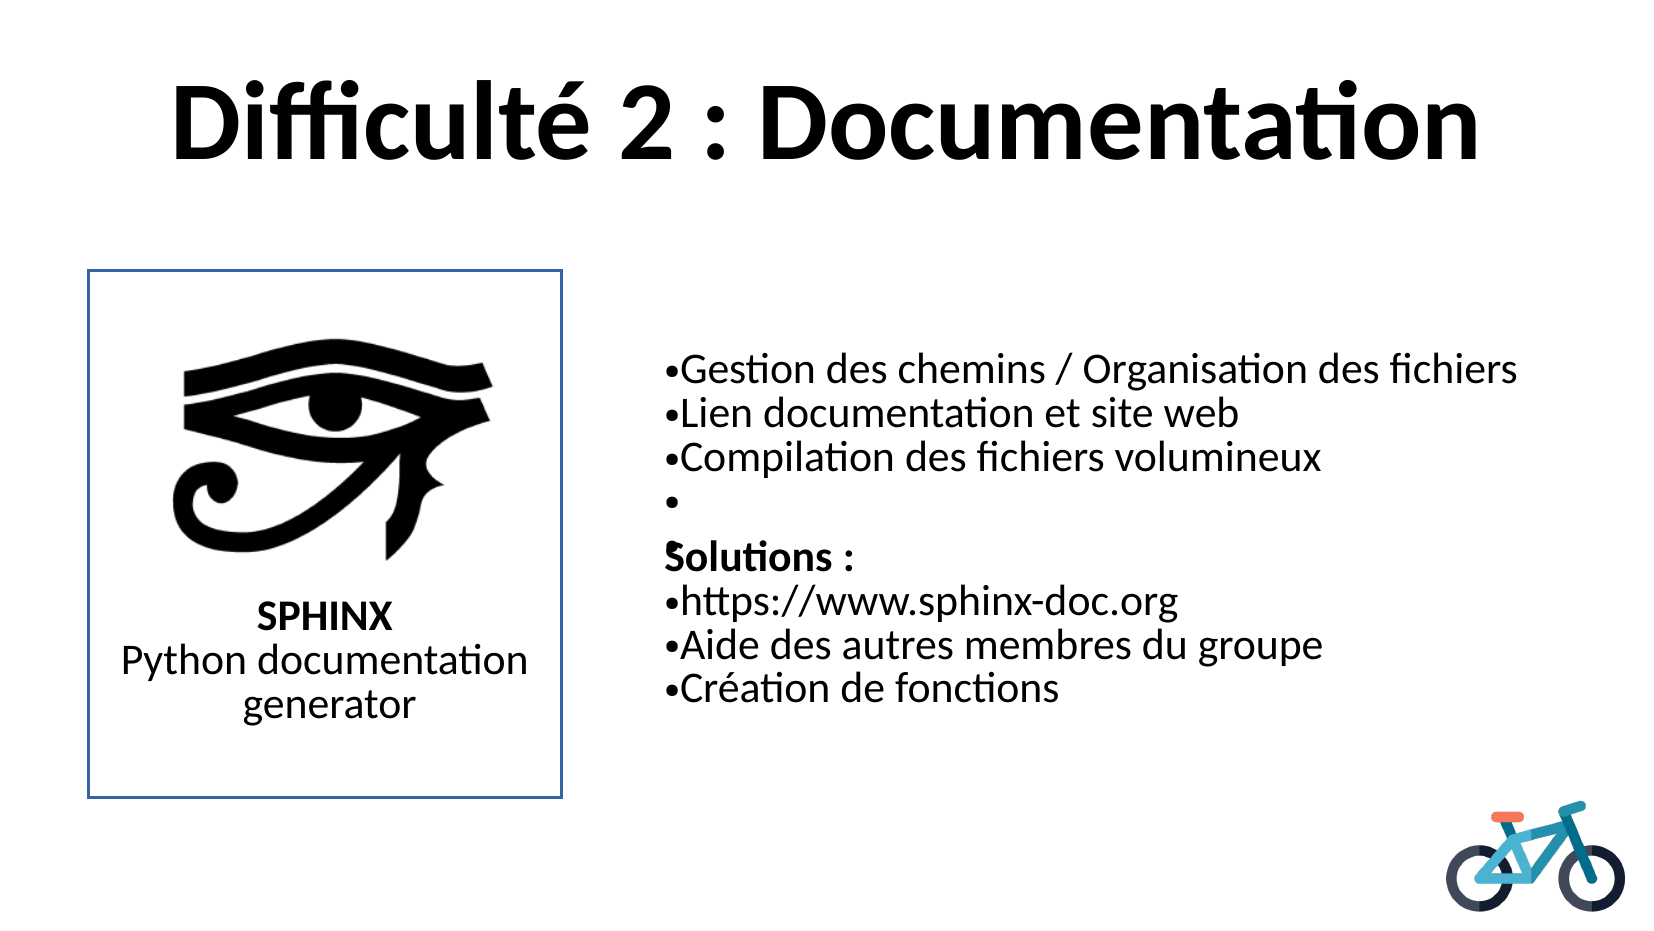

# Difficulté 2 : Documentation
Gestion des chemins / Organisation des fichiers
Lien documentation et site web
Compilation des fichiers volumineux
Solutions :
https://www.sphinx-doc.org
Aide des autres membres du groupe
Création de fonctions
SPHINX
Python documentation
 generator